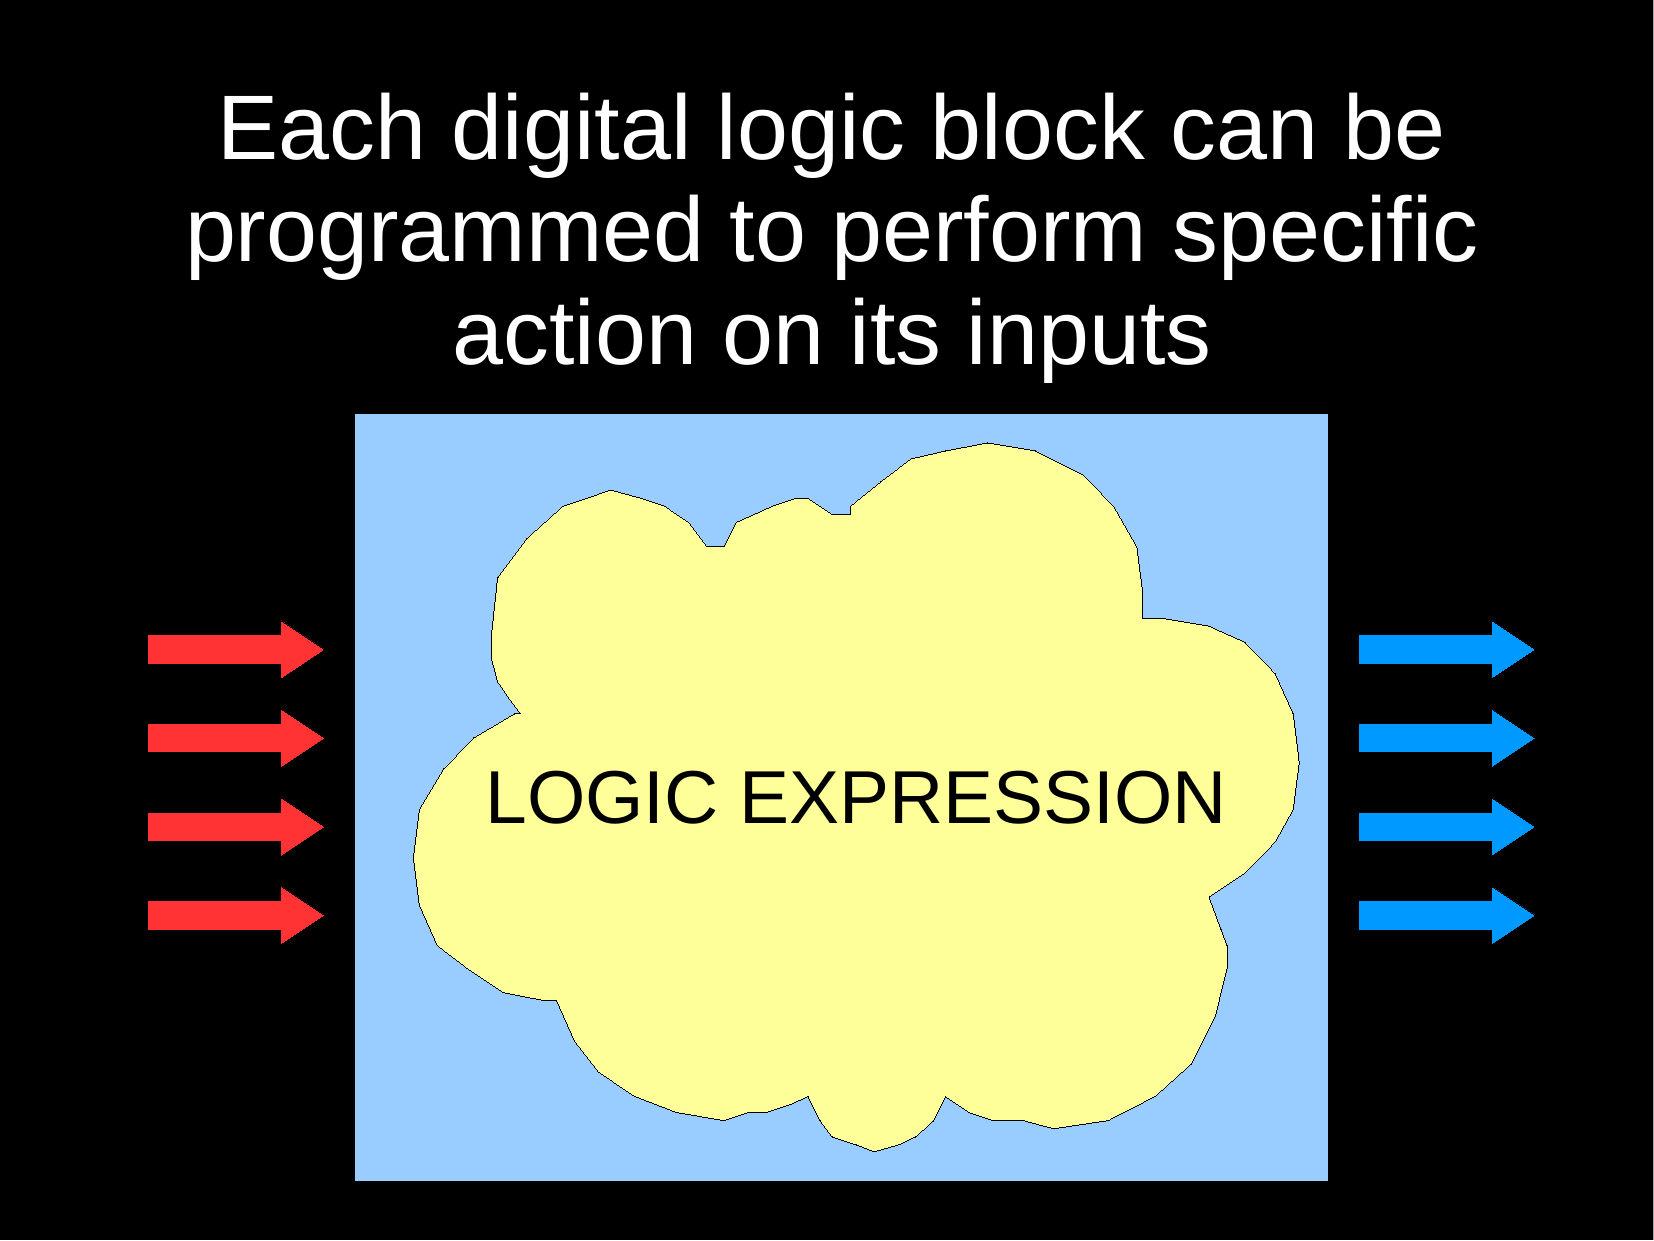

# Each digital logic block can be programmed to perform specific action on its inputs
LOGIC EXPRESSION